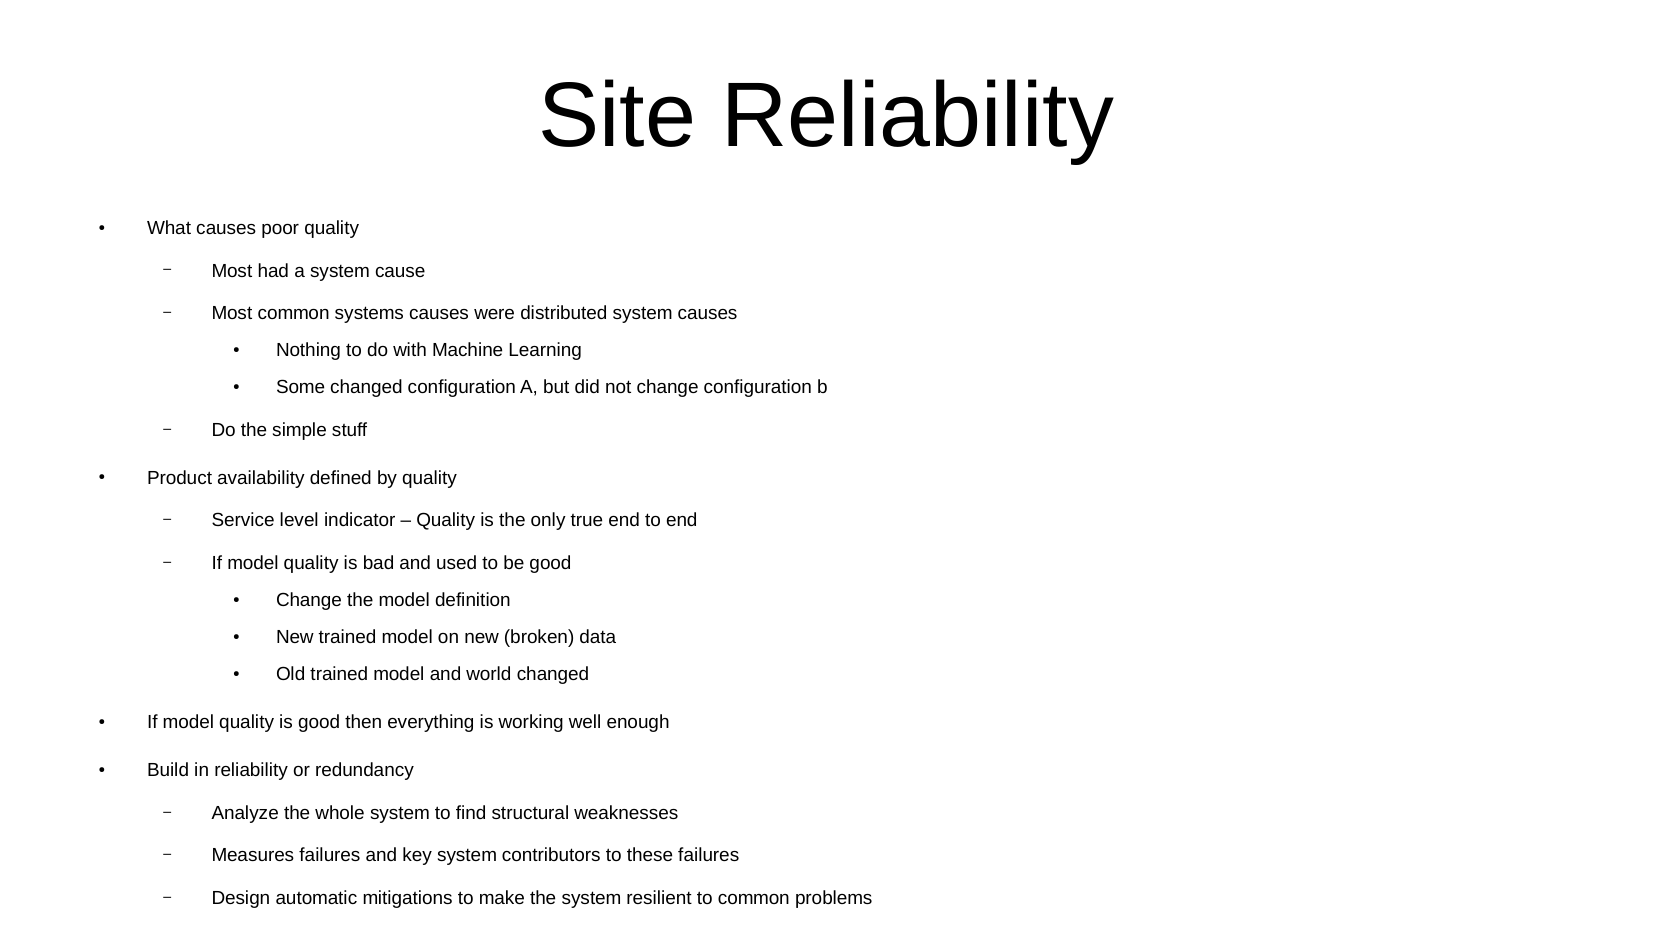

# Site Reliability
What causes poor quality
Most had a system cause
Most common systems causes were distributed system causes
Nothing to do with Machine Learning
Some changed configuration A, but did not change configuration b
Do the simple stuff
Product availability defined by quality
Service level indicator – Quality is the only true end to end
If model quality is bad and used to be good
Change the model definition
New trained model on new (broken) data
Old trained model and world changed
If model quality is good then everything is working well enough
Build in reliability or redundancy
Analyze the whole system to find structural weaknesses
Measures failures and key system contributors to these failures
Design automatic mitigations to make the system resilient to common problems